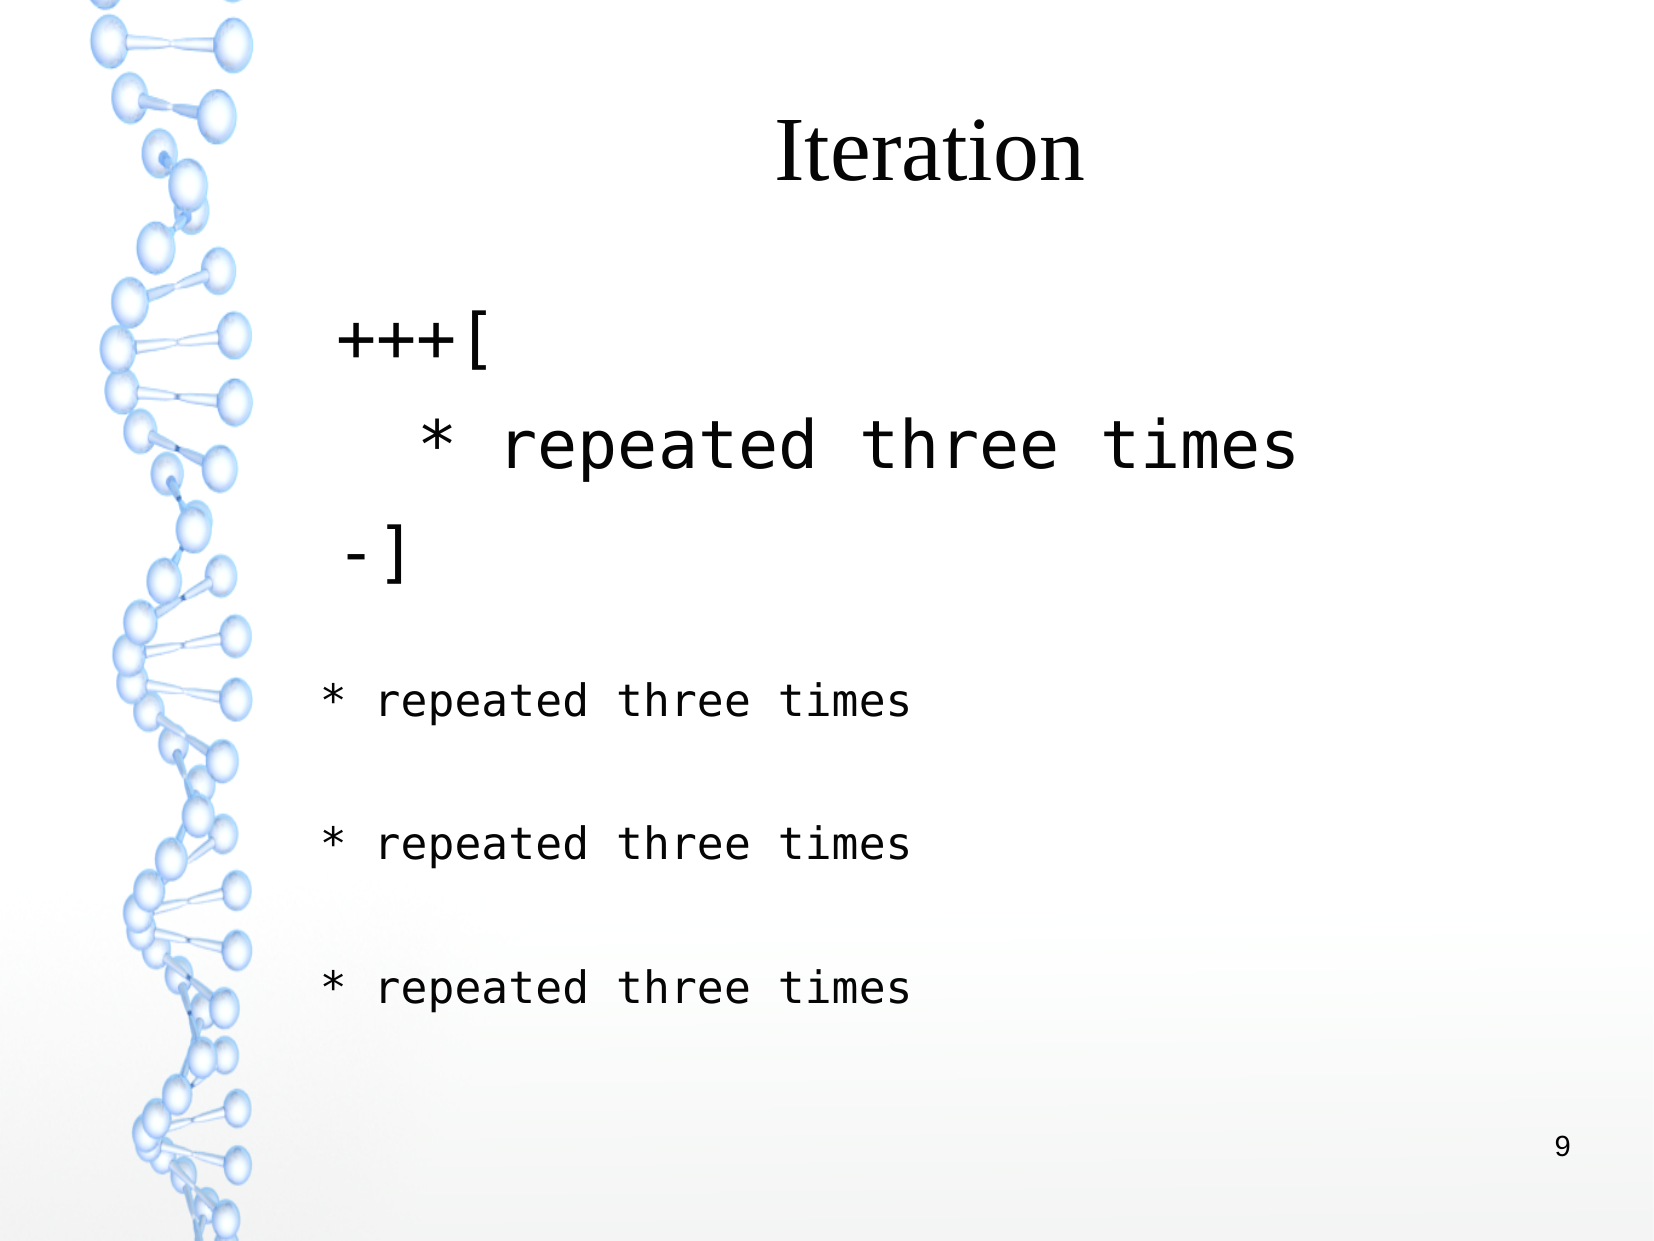

# Iteration
+++[
 * repeated three times
-]
 * repeated three times
 * repeated three times
 * repeated three times
9